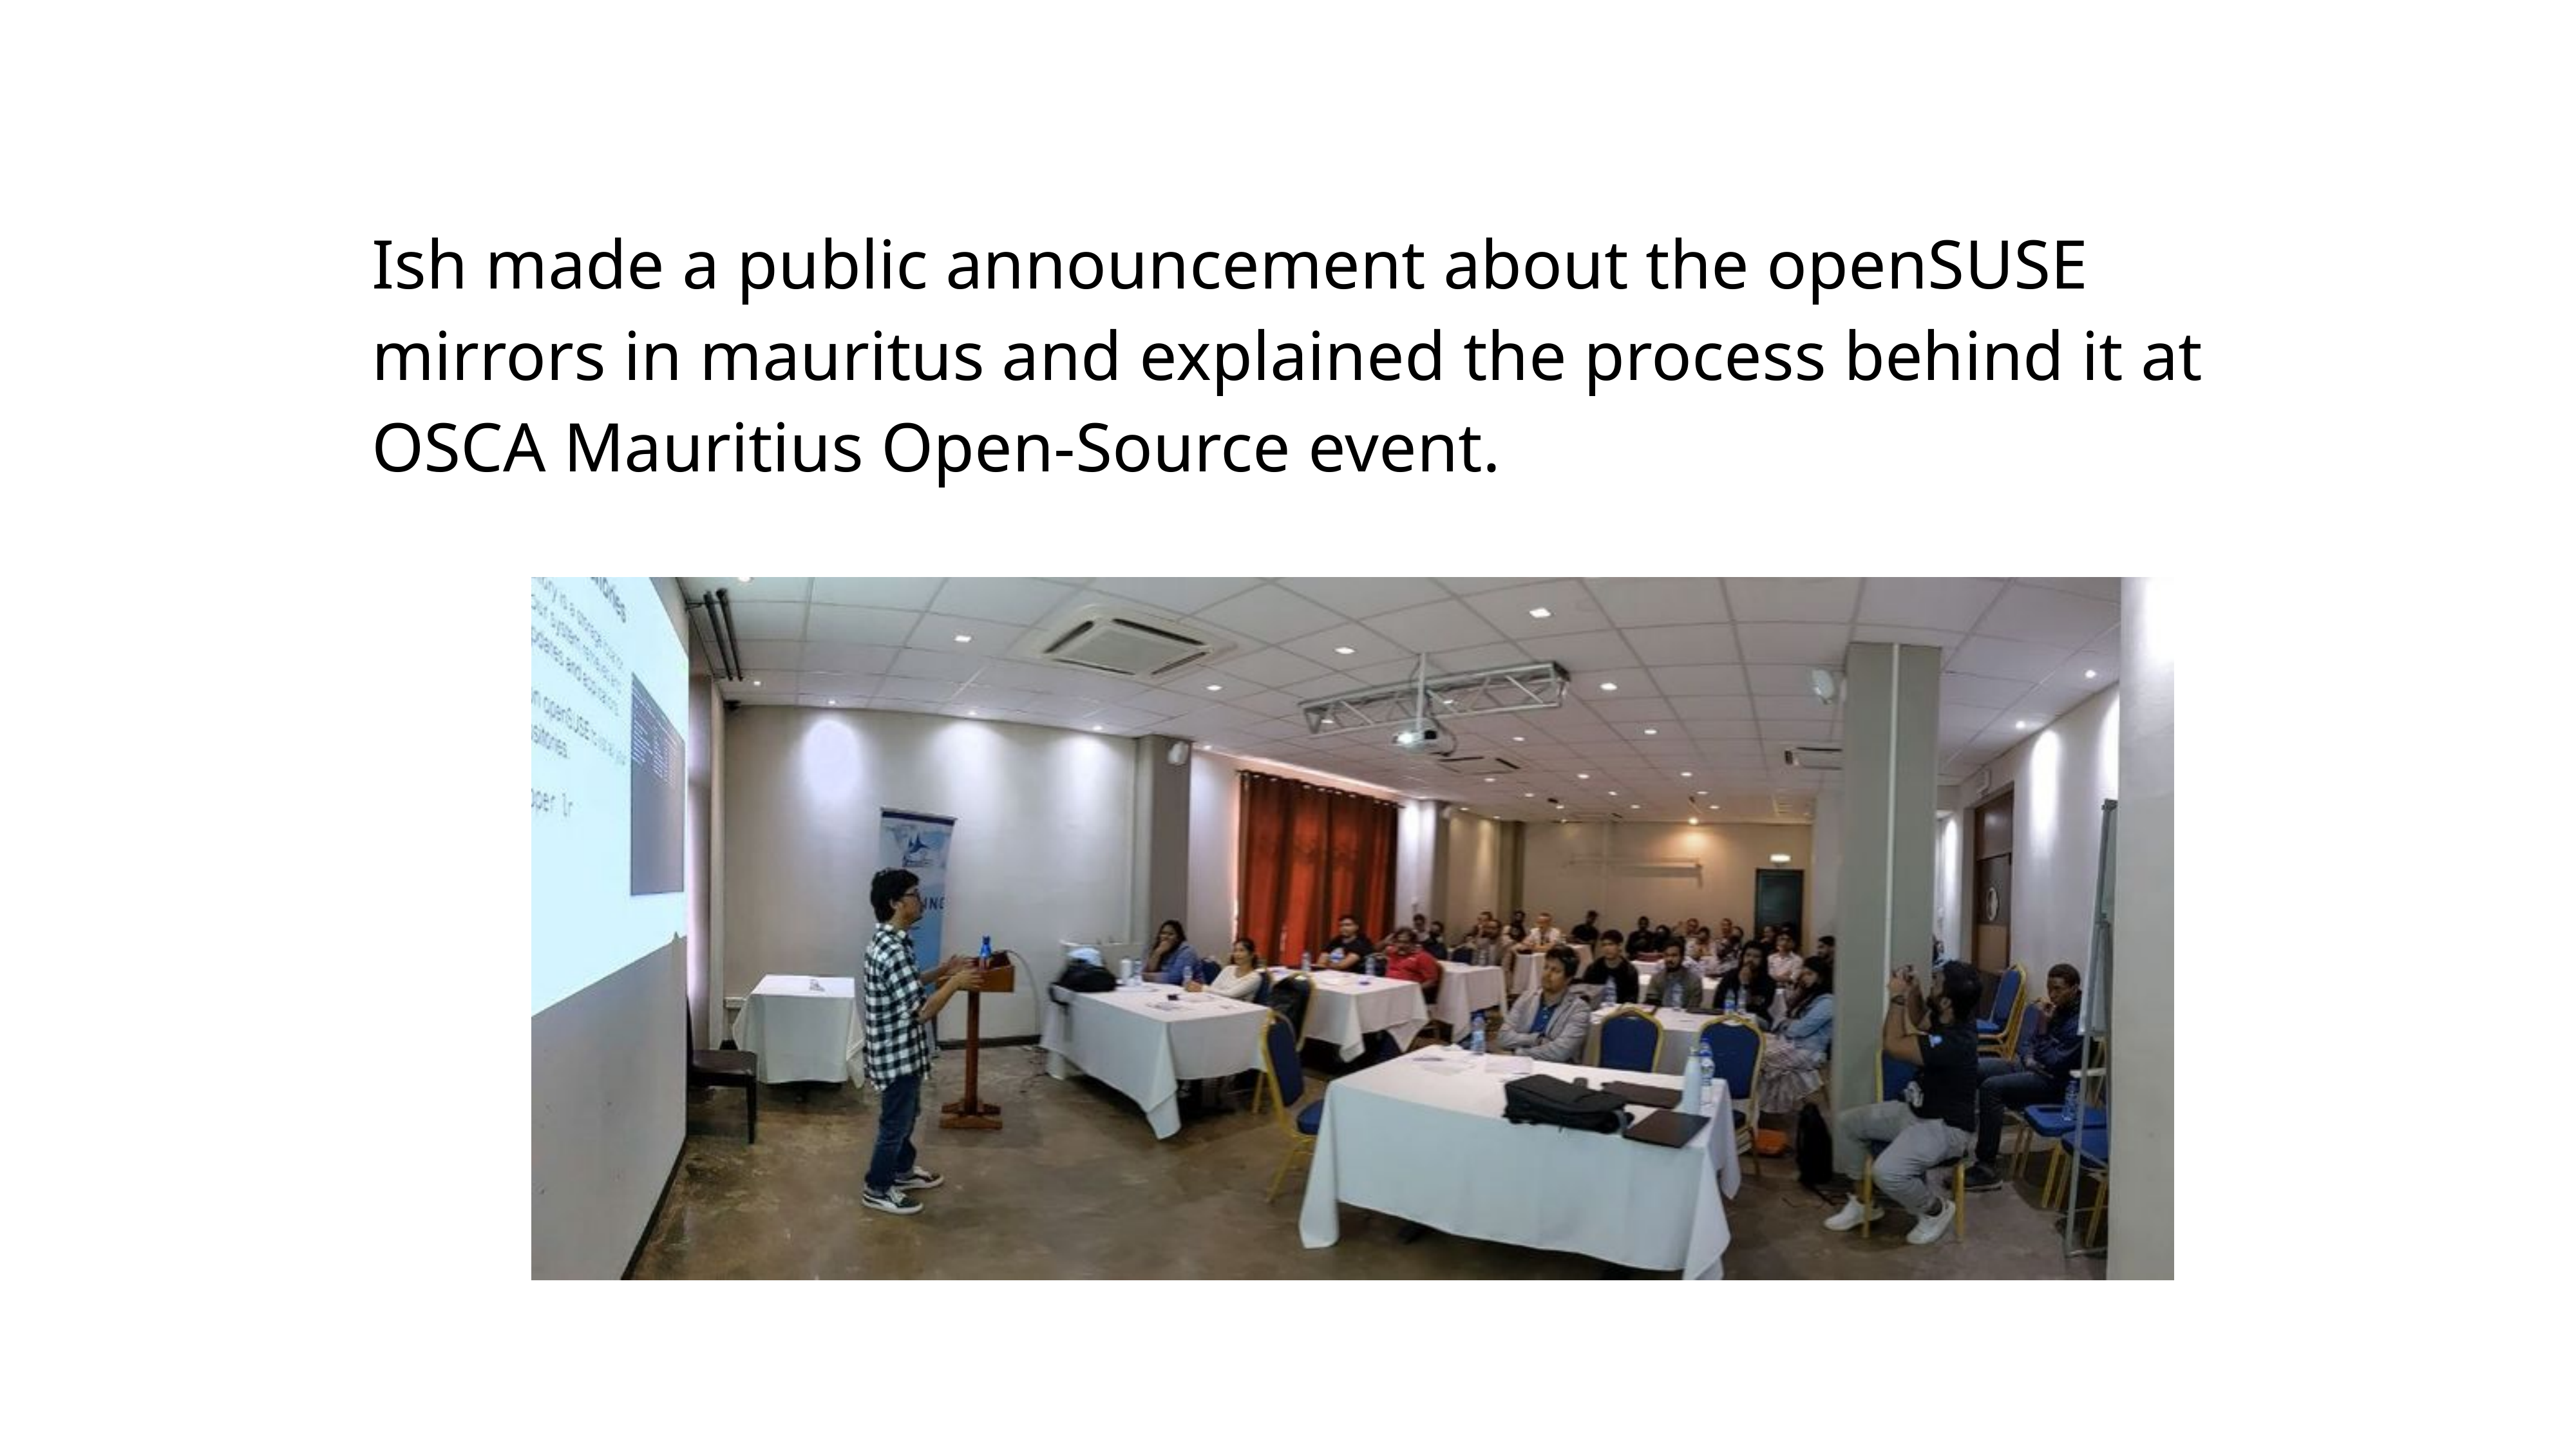

Ish made a public announcement about the openSUSE mirrors in mauritus and explained the process behind it at OSCA Mauritius Open-Source event.